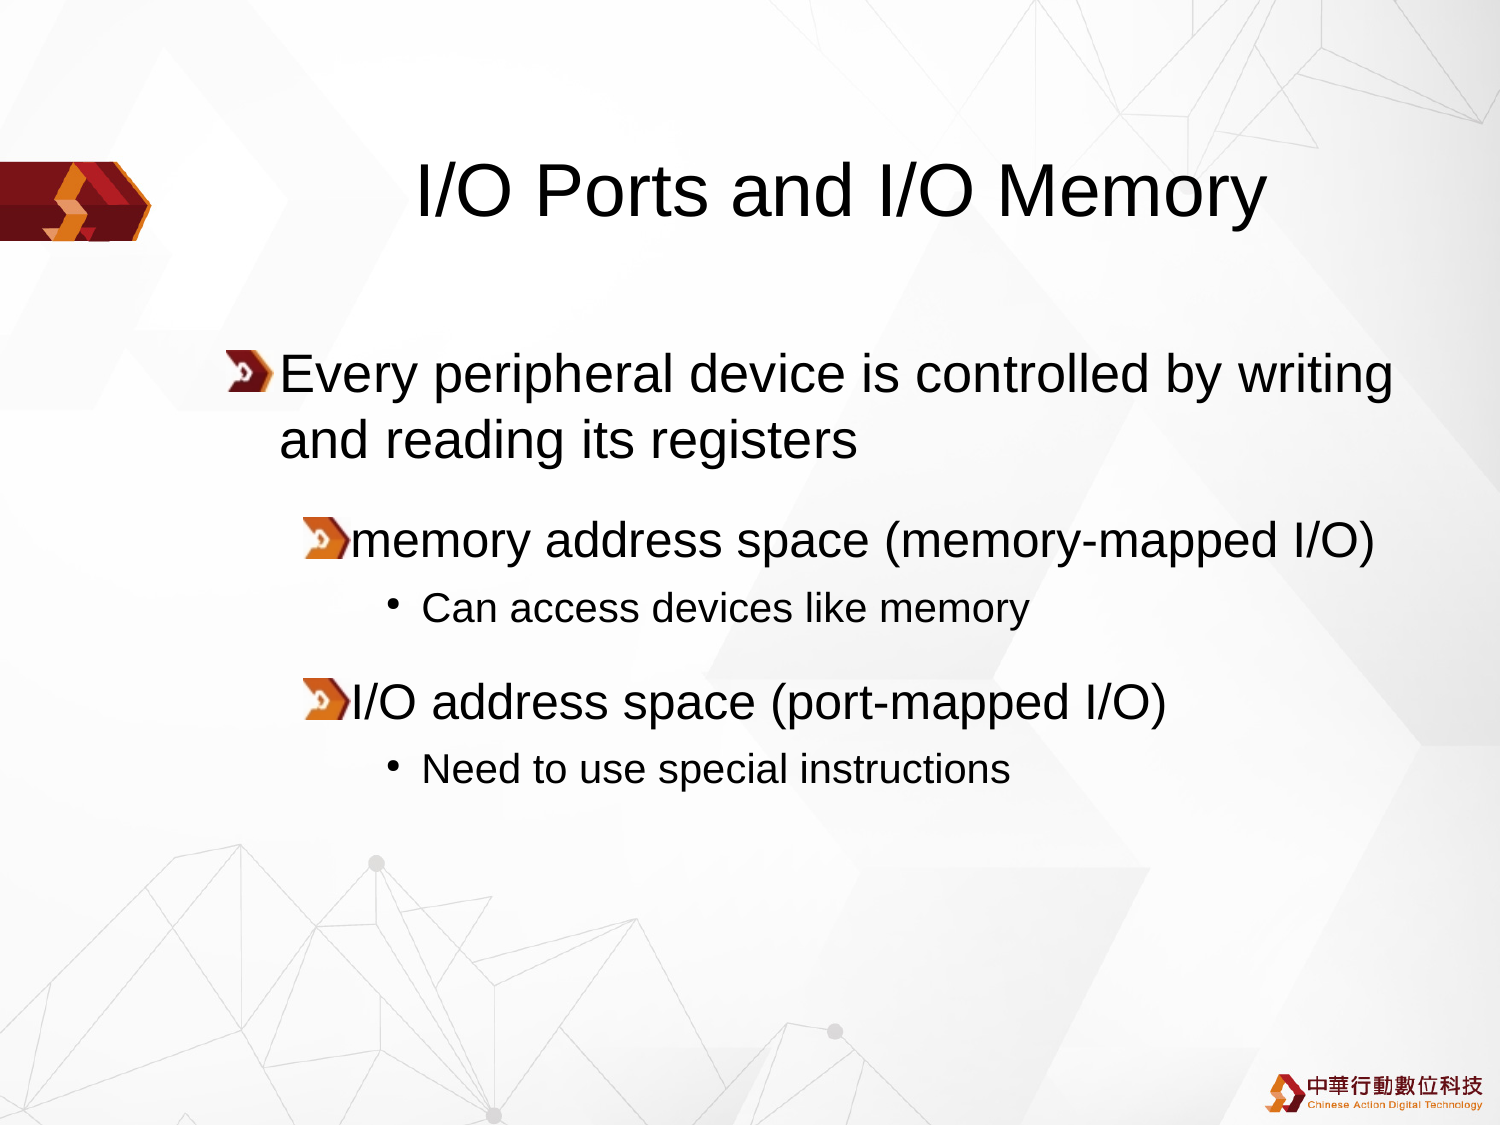

# I/O Ports and I/O Memory
Every peripheral device is controlled by writing and reading its registers
memory address space (memory-mapped I/O)
Can access devices like memory
I/O address space (port-mapped I/O)
Need to use special instructions